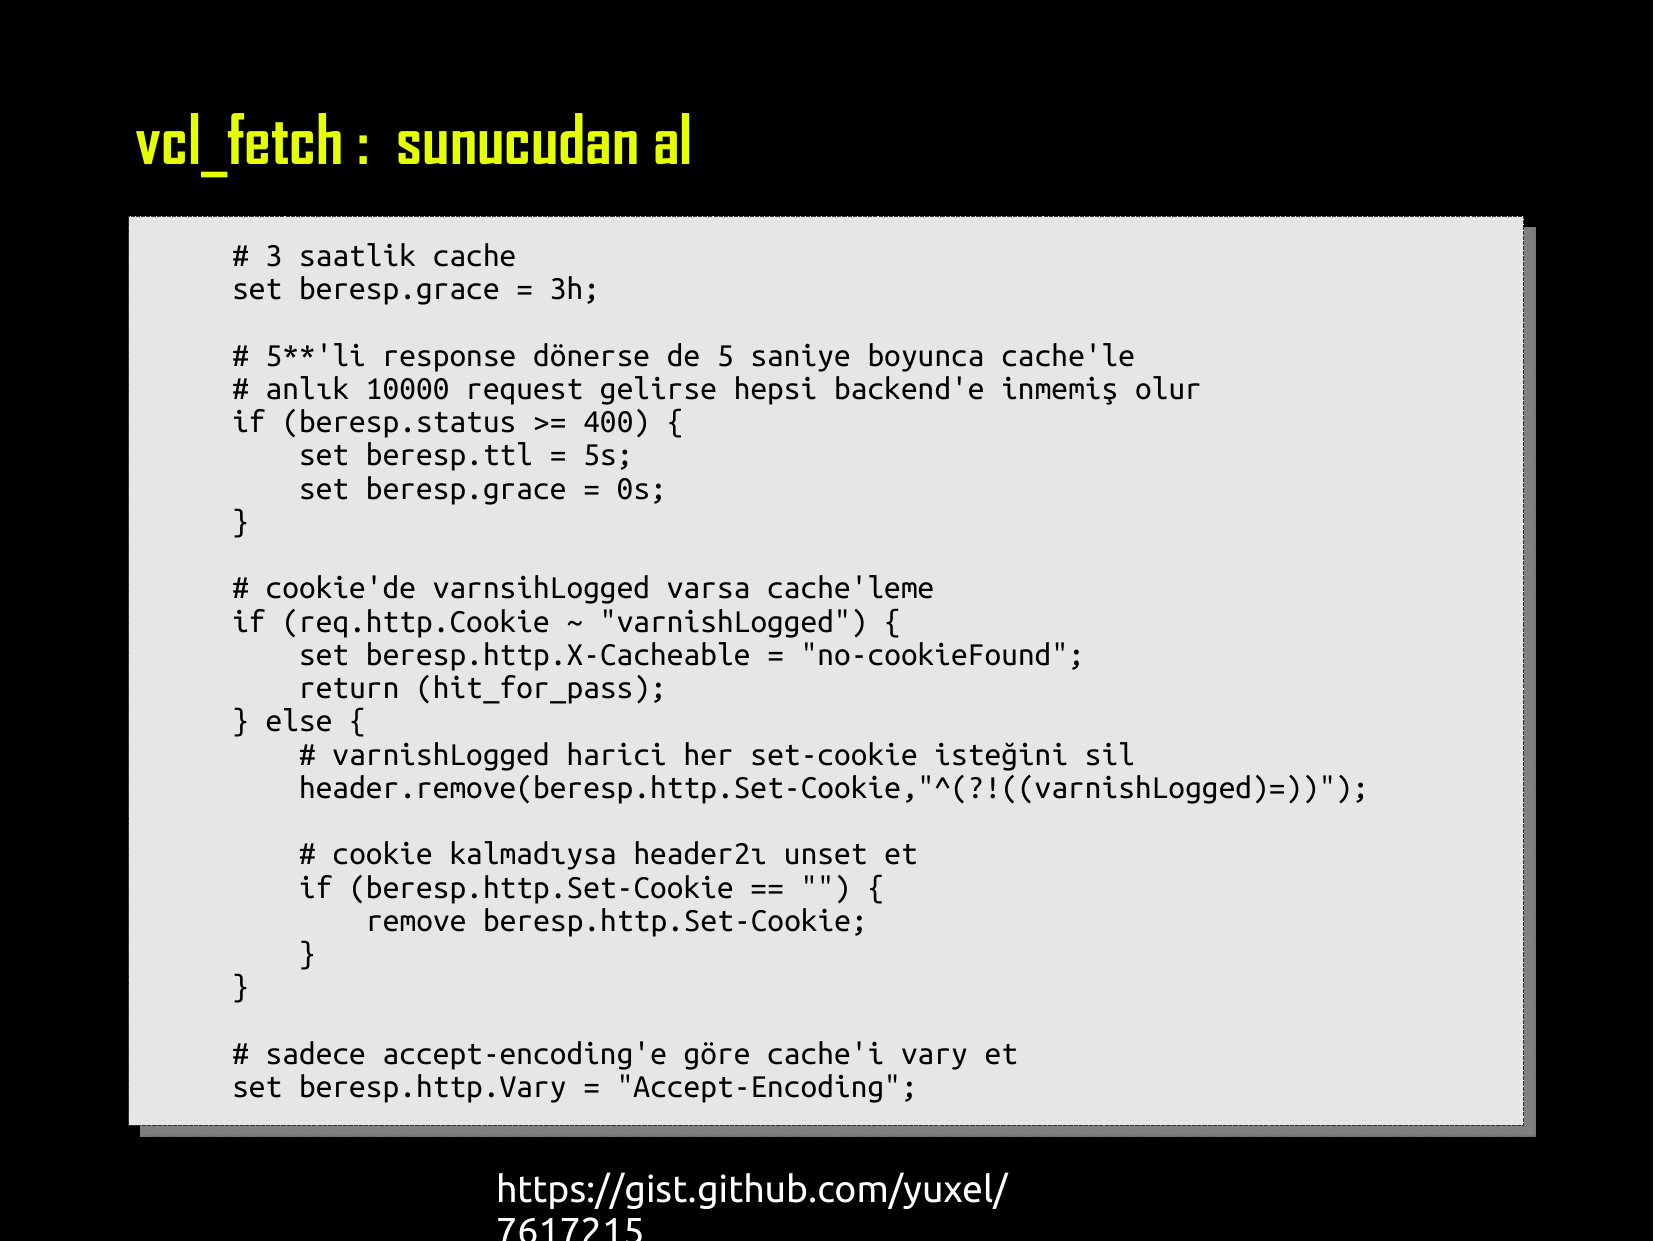

vcl_fetch : sunucudan al
 # 3 saatlik cache
 set beresp.grace = 3h;
 # 5**'li response dönerse de 5 saniye boyunca cache'le
 # anlık 10000 request gelirse hepsi backend'e inmemiş olur
 if (beresp.status >= 400) {
 set beresp.ttl = 5s;
 set beresp.grace = 0s;
 }
 # cookie'de varnsihLogged varsa cache'leme
 if (req.http.Cookie ~ "varnishLogged") {
 set beresp.http.X-Cacheable = "no-cookieFound";
 return (hit_for_pass);
 } else {
 # varnishLogged harici her set-cookie isteğini sil
 header.remove(beresp.http.Set-Cookie,"^(?!((varnishLogged)=))");
 # cookie kalmadıysa header2ı unset et
 if (beresp.http.Set-Cookie == "") {
 remove beresp.http.Set-Cookie;
 }
 }
 # sadece accept-encoding'e göre cache'i vary et
 set beresp.http.Vary = "Accept-Encoding";
https://gist.github.com/yuxel/7617215